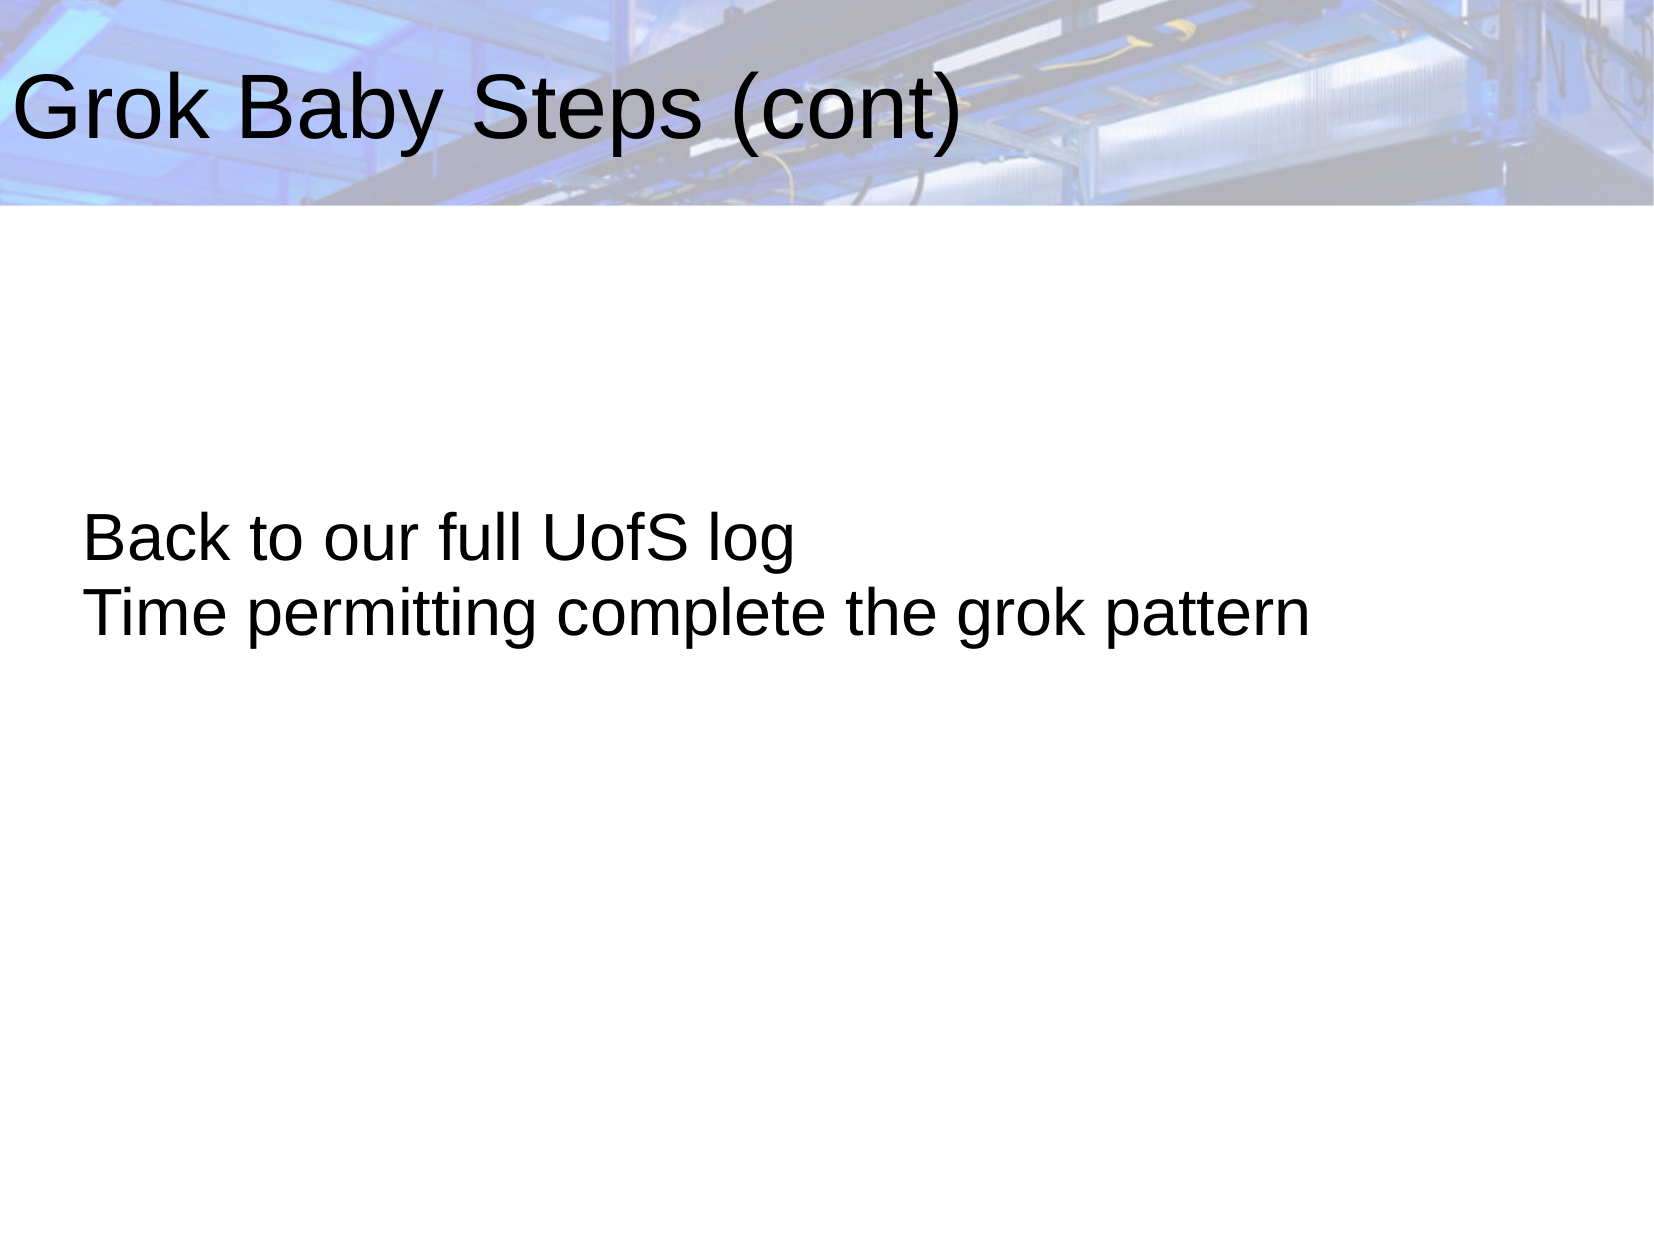

# Grok Baby Steps (cont)
Back to our full UofS log
Time permitting complete the grok pattern